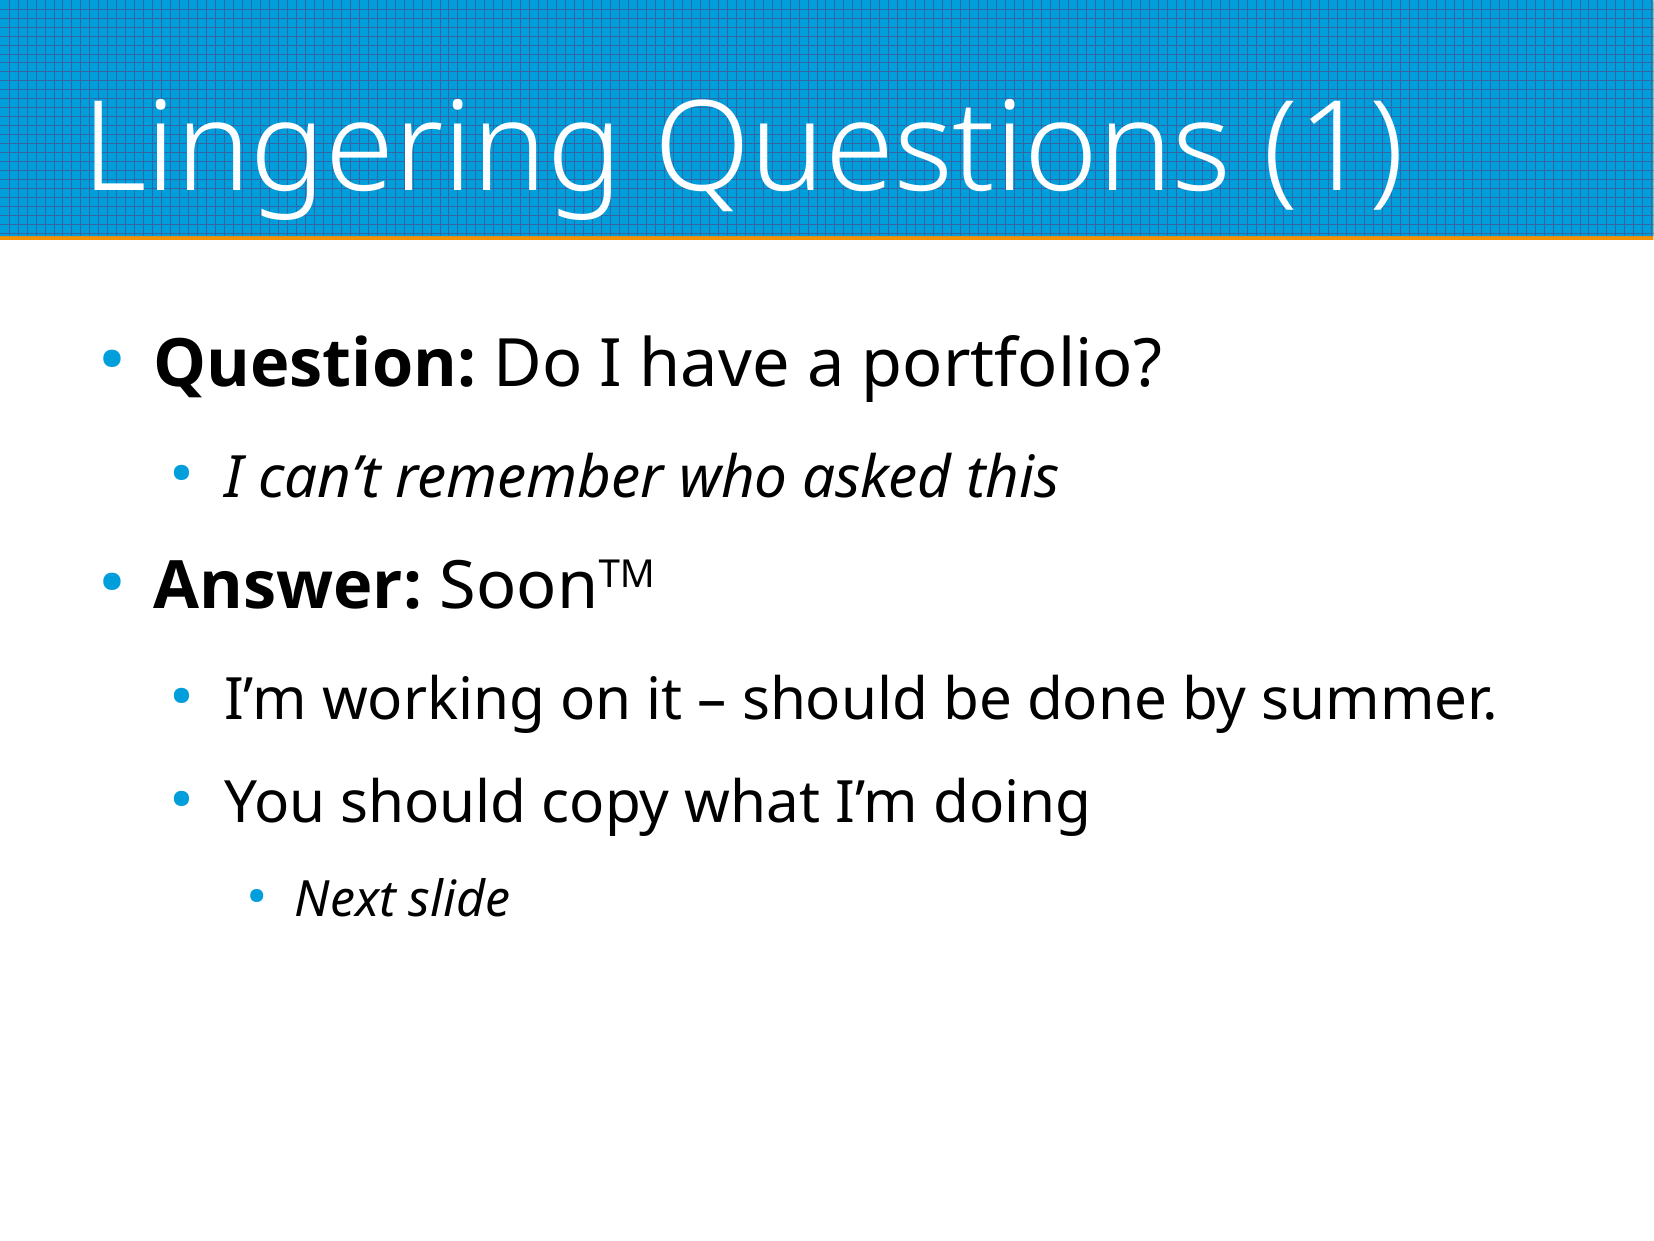

# Lingering Questions (1)
Question: Do I have a portfolio?
I can’t remember who asked this
Answer: SoonTM
I’m working on it – should be done by summer.
You should copy what I’m doing
Next slide